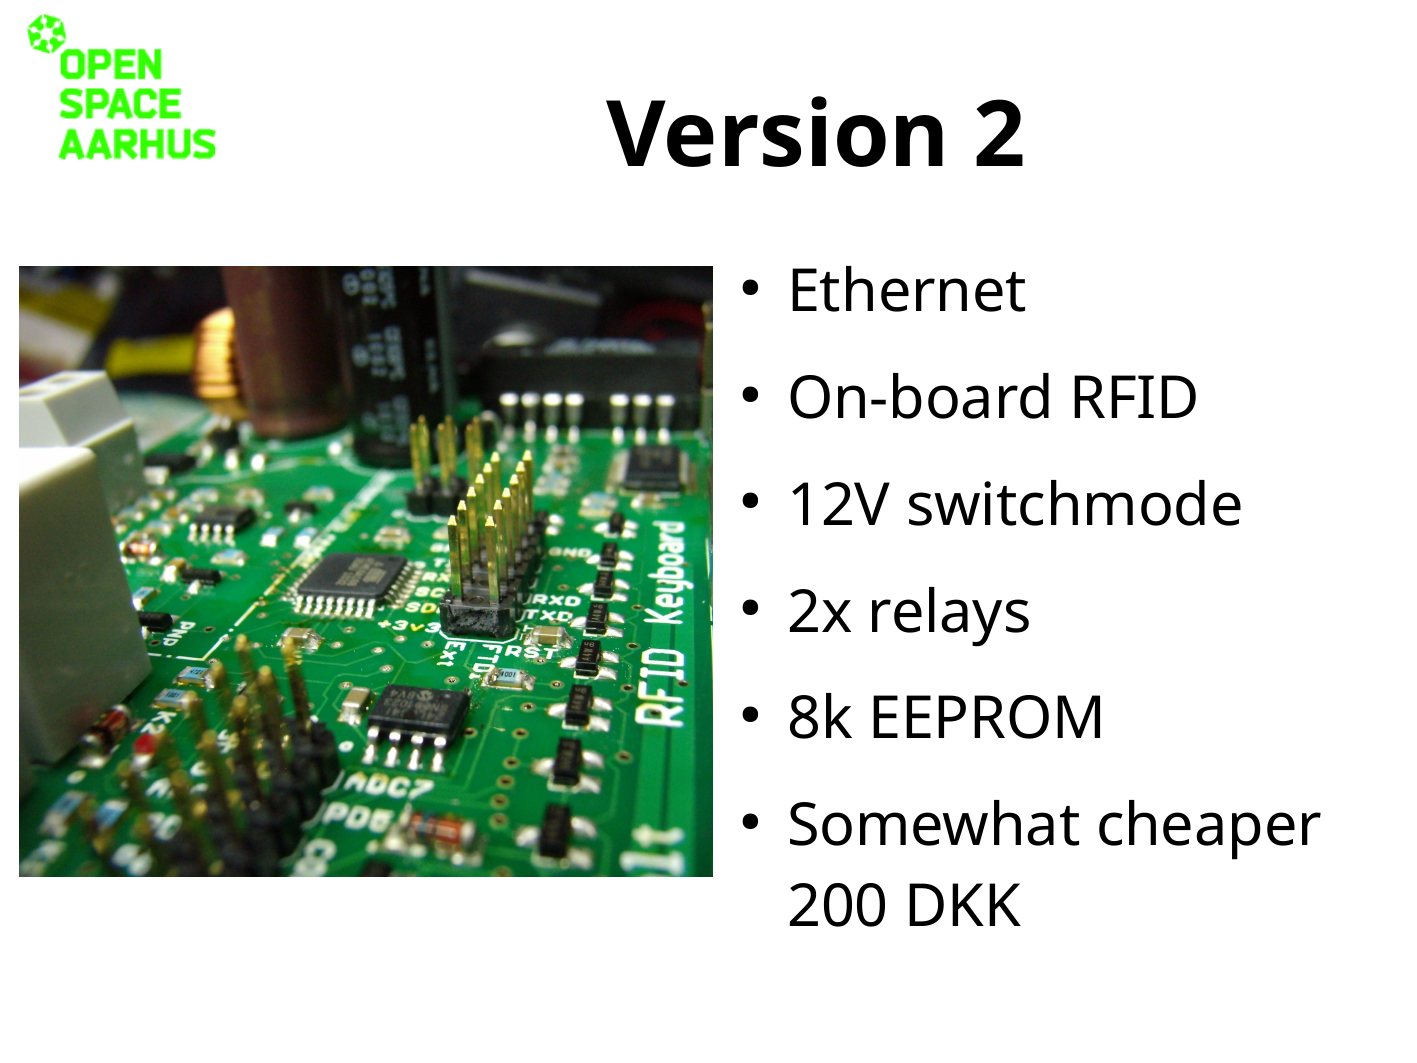

# Version 2
Ethernet
On-board RFID
12V switchmode
2x relays
8k EEPROM
Somewhat cheaper 200 DKK